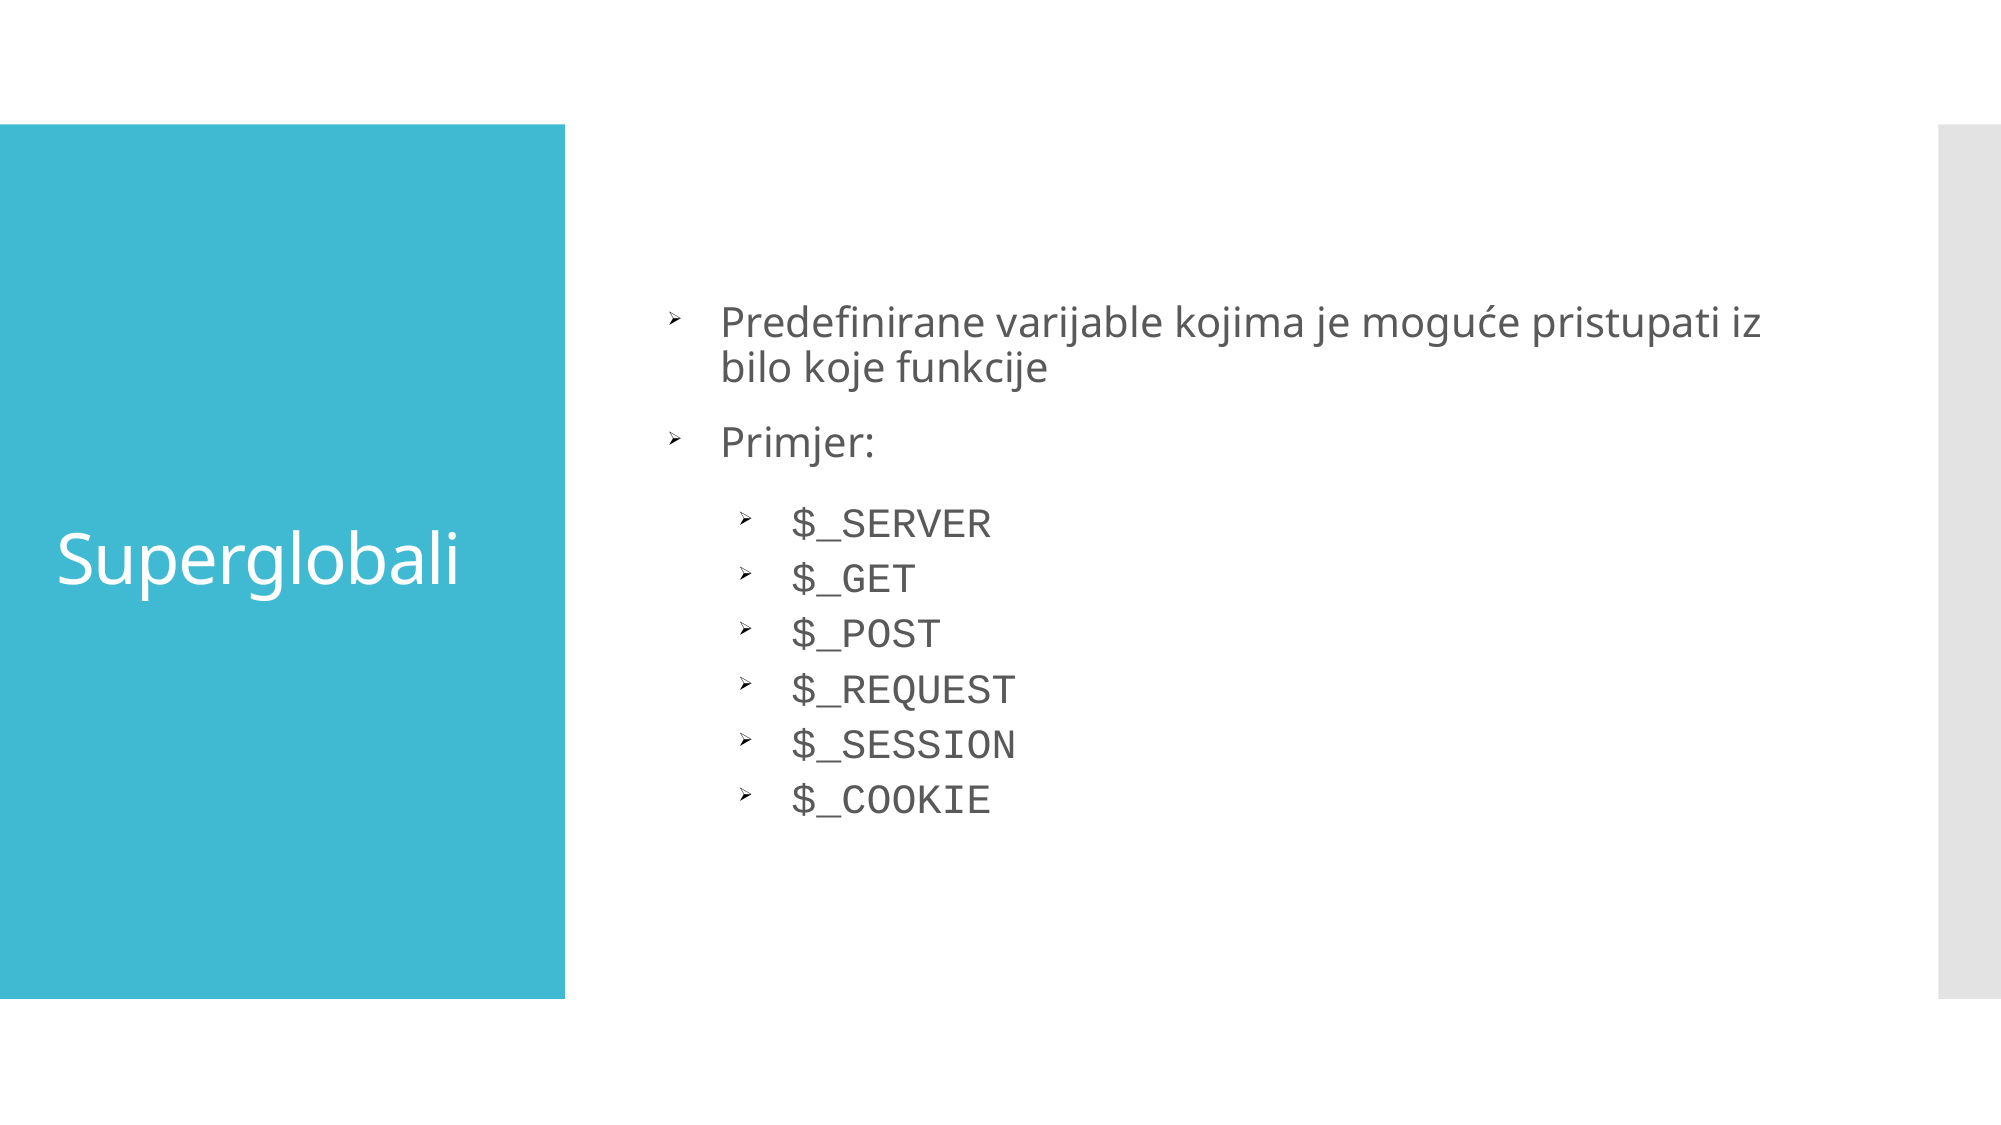

Predefinirane varijable kojima je moguće pristupati iz bilo koje funkcije
Primjer:
$_SERVER
$_GET
$_POST
$_REQUEST
$_SESSION
$_COOKIE
# Superglobali